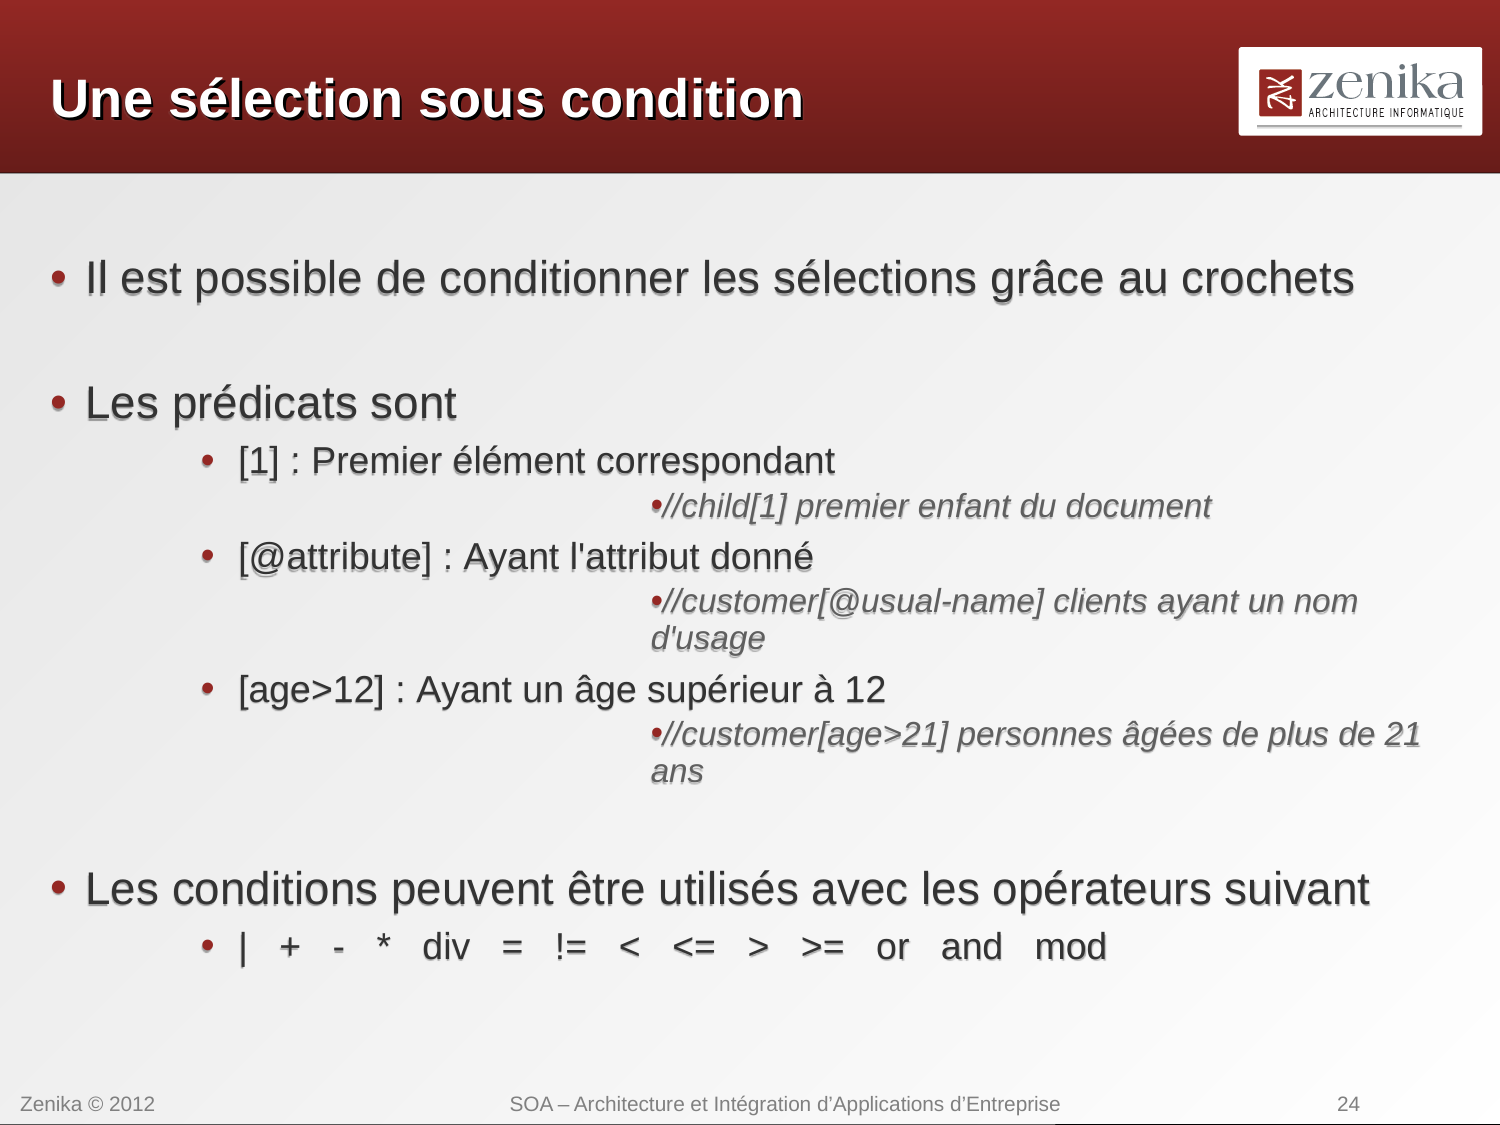

# Une sélection sous condition
Il est possible de conditionner les sélections grâce au crochets
Les prédicats sont
[1] : Premier élément correspondant
//child[1] premier enfant du document
[@attribute] : Ayant l'attribut donné
//customer[@usual-name] clients ayant un nom d'usage
[age>12] : Ayant un âge supérieur à 12
//customer[age>21] personnes âgées de plus de 21 ans
Les conditions peuvent être utilisés avec les opérateurs suivant
| + - * div = != < <= > >= or and mod